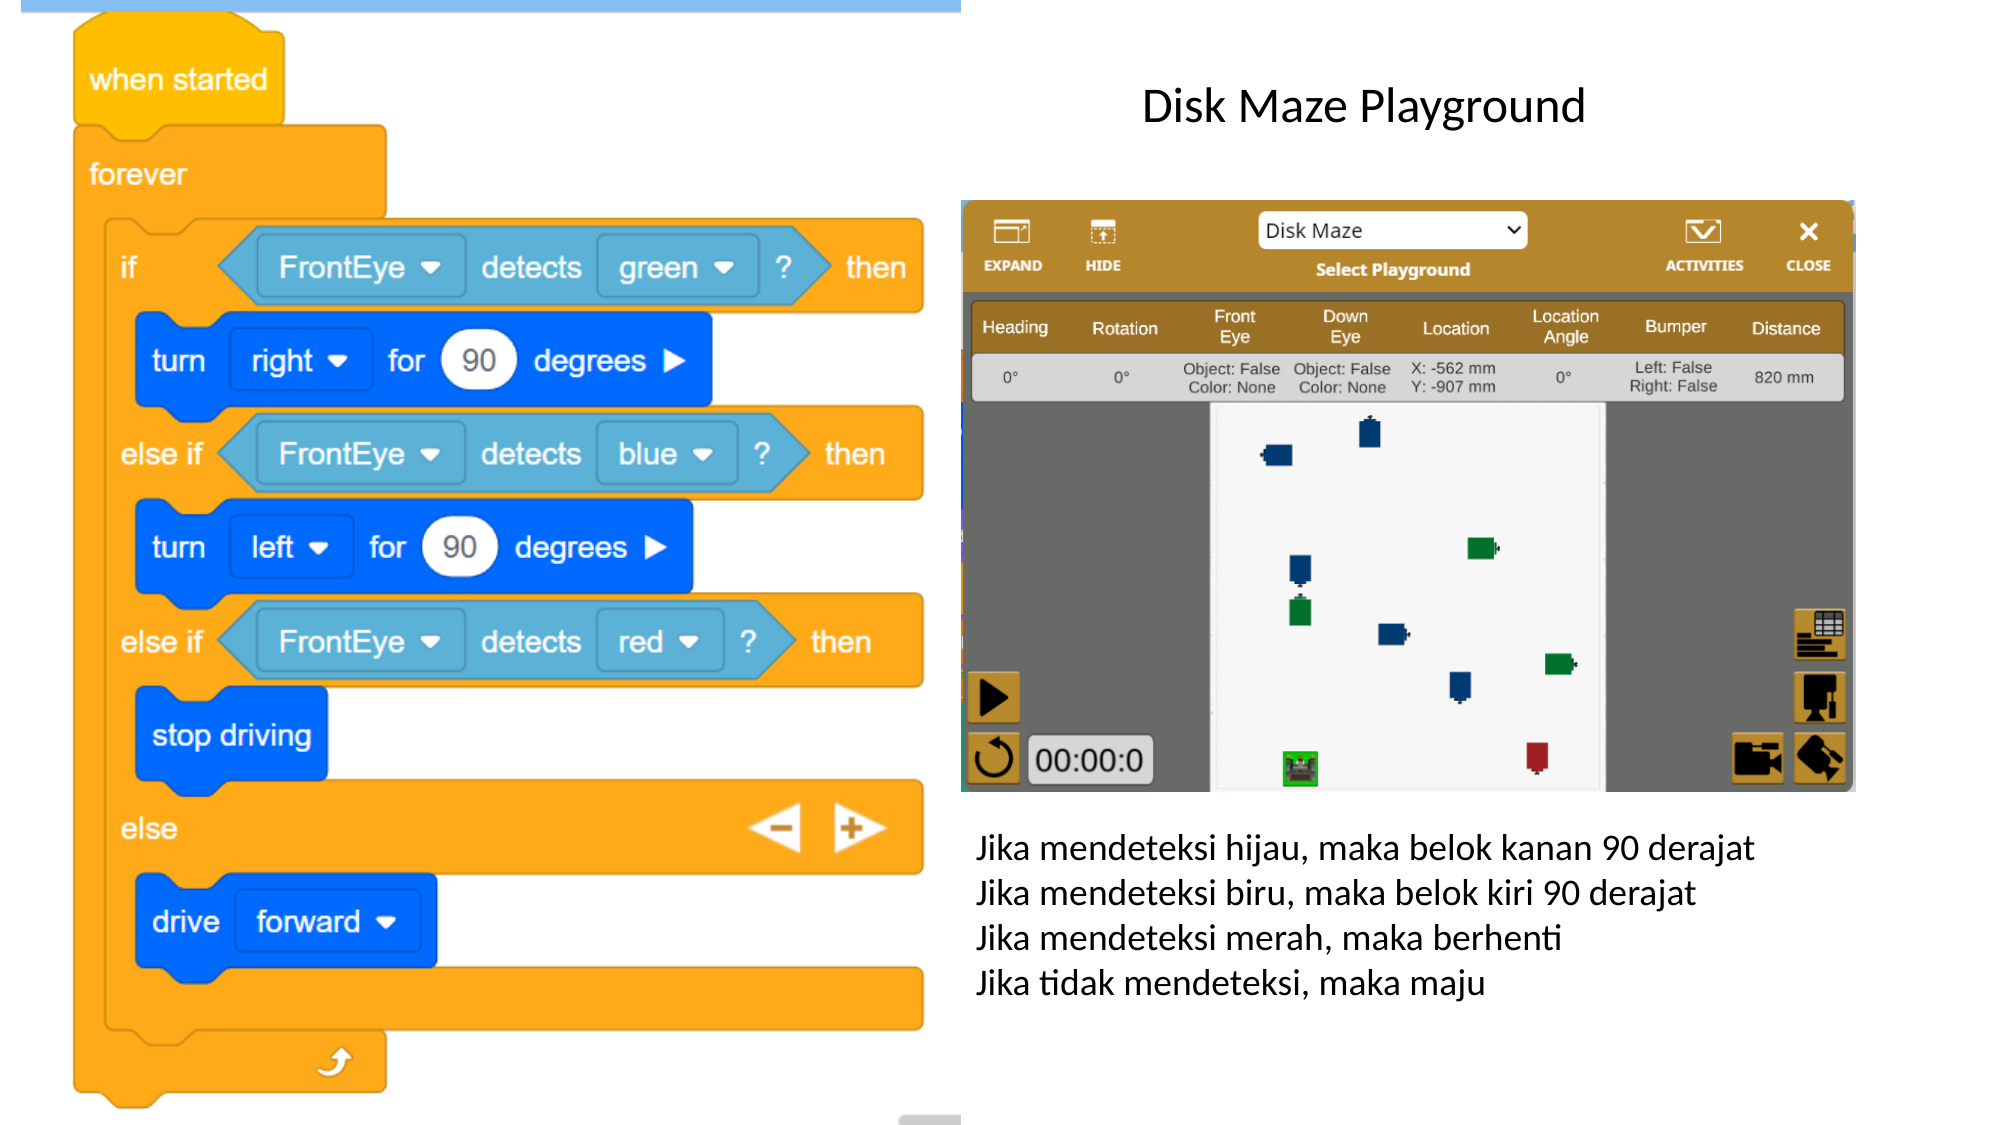

Disk Maze Playground
Jika mendeteksi hijau, maka belok kanan 90 derajat
Jika mendeteksi biru, maka belok kiri 90 derajat
Jika mendeteksi merah, maka berhenti
Jika tidak mendeteksi, maka maju